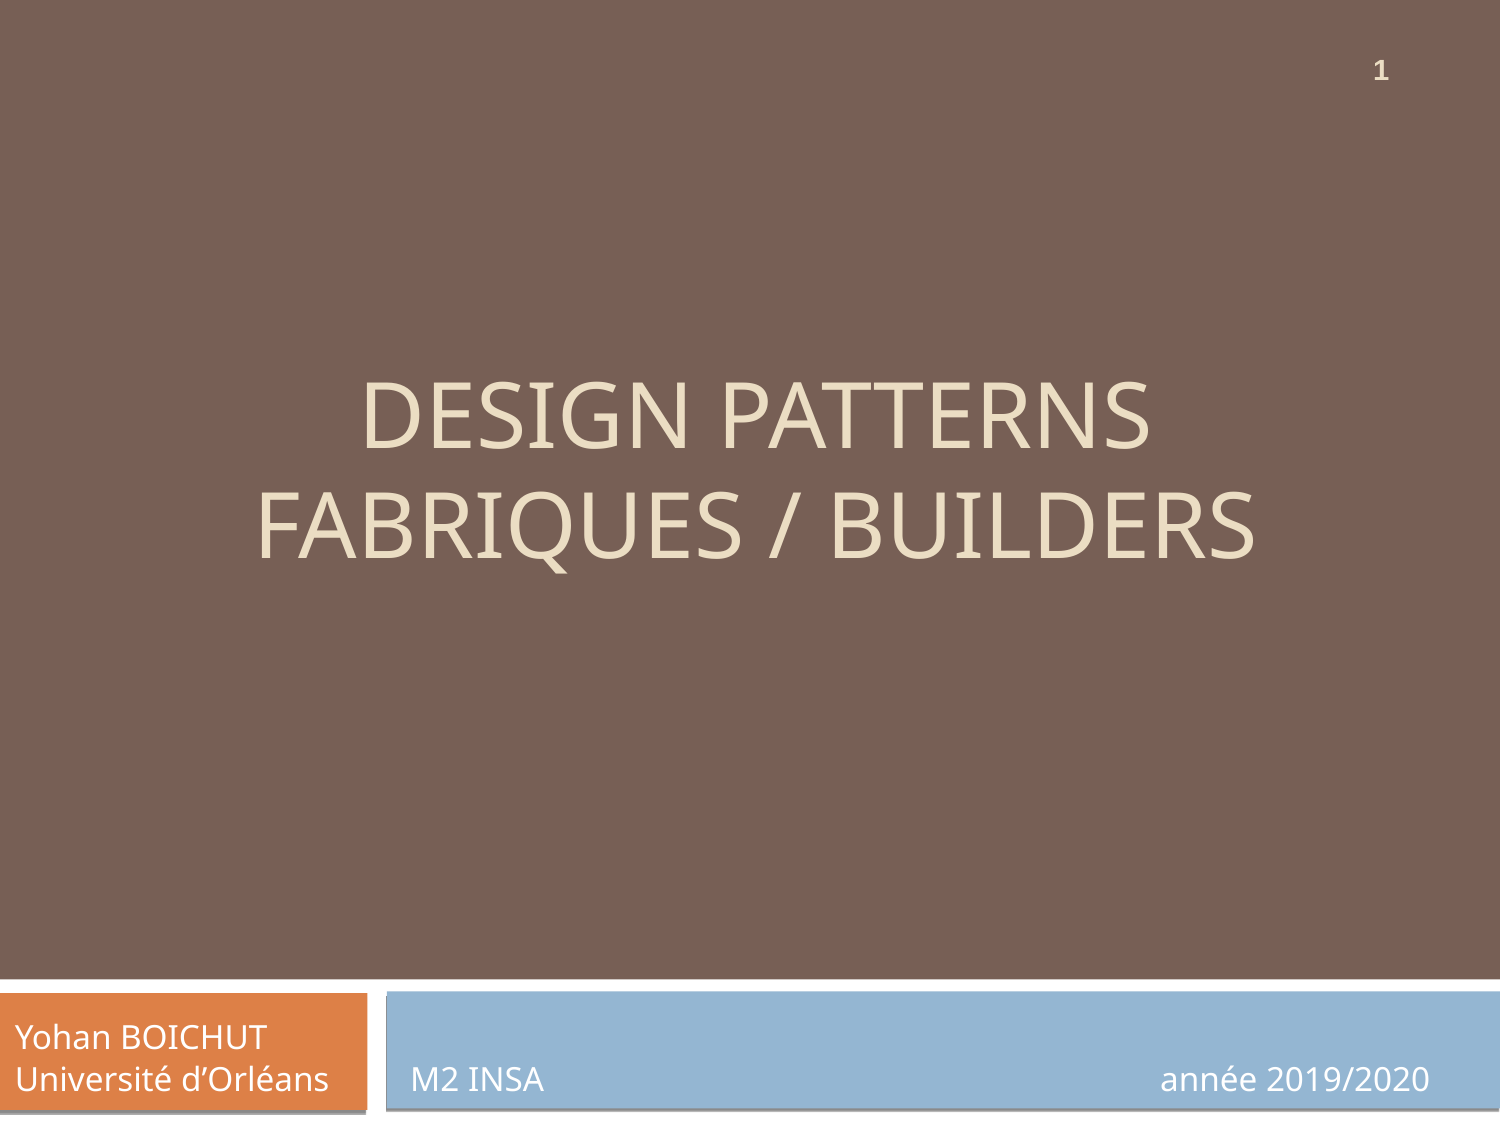

# DESIGN PATTERNS Fabriques / bUILDERS
M2 INSA					année 2019/2020
Yohan BOICHUT
Université d’Orléans